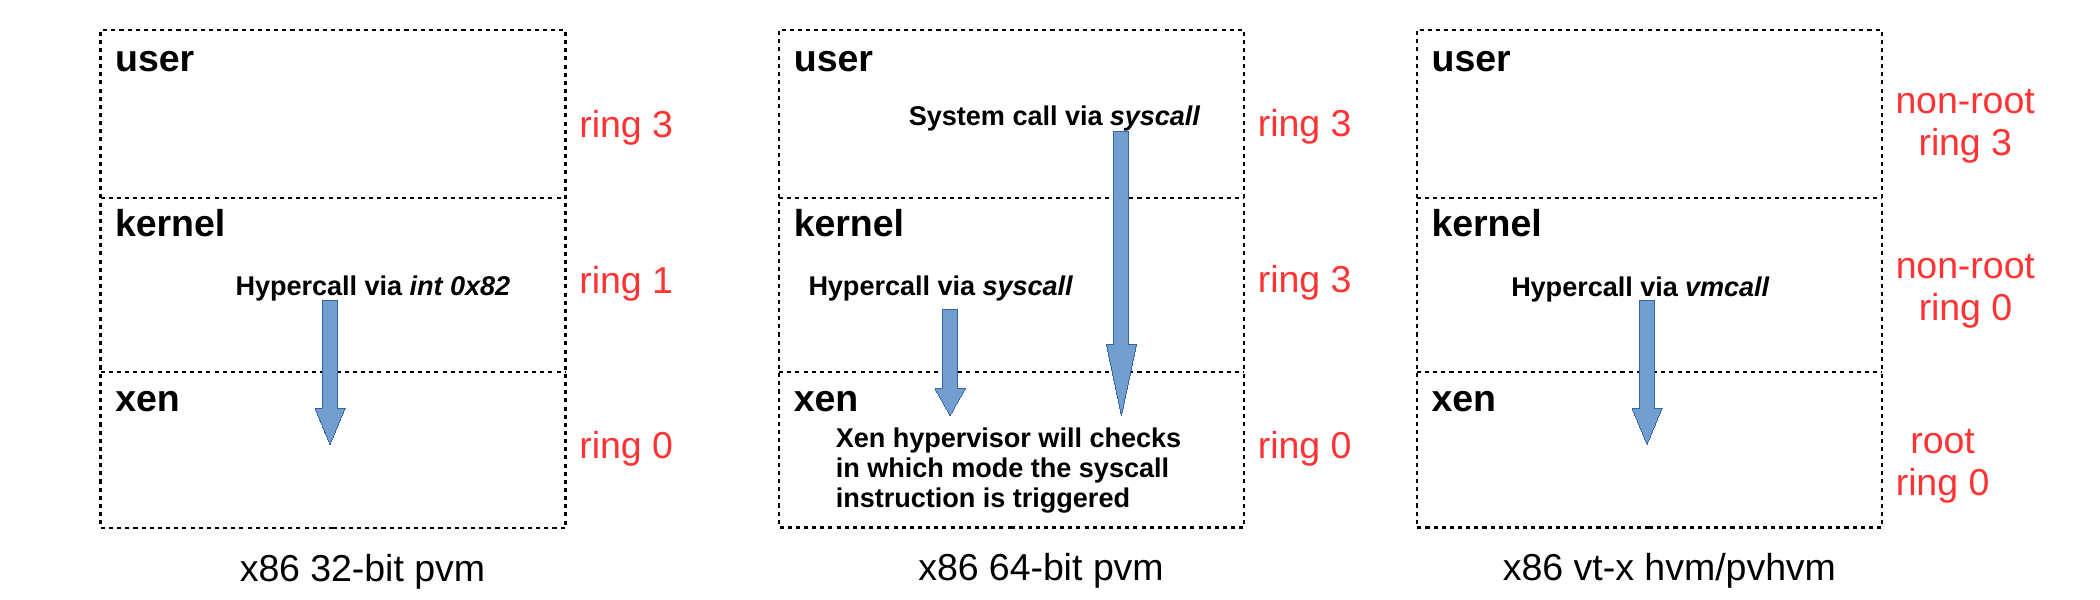

user
ring 3
kernel
ring 3
xen
ring 0
x86 64-bit pvm
user
non-root
ring 3
kernel
non-root
ring 0
xen
root
ring 0
x86 vt-x hvm/pvhvm
user
ring 3
kernel
ring 1
xen
ring 0
x86 32-bit pvm
System call via syscall
Hypercall via int 0x82
Hypercall via syscall
Hypercall via vmcall
Xen hypervisor will checks
in which mode the syscall
instruction is triggered